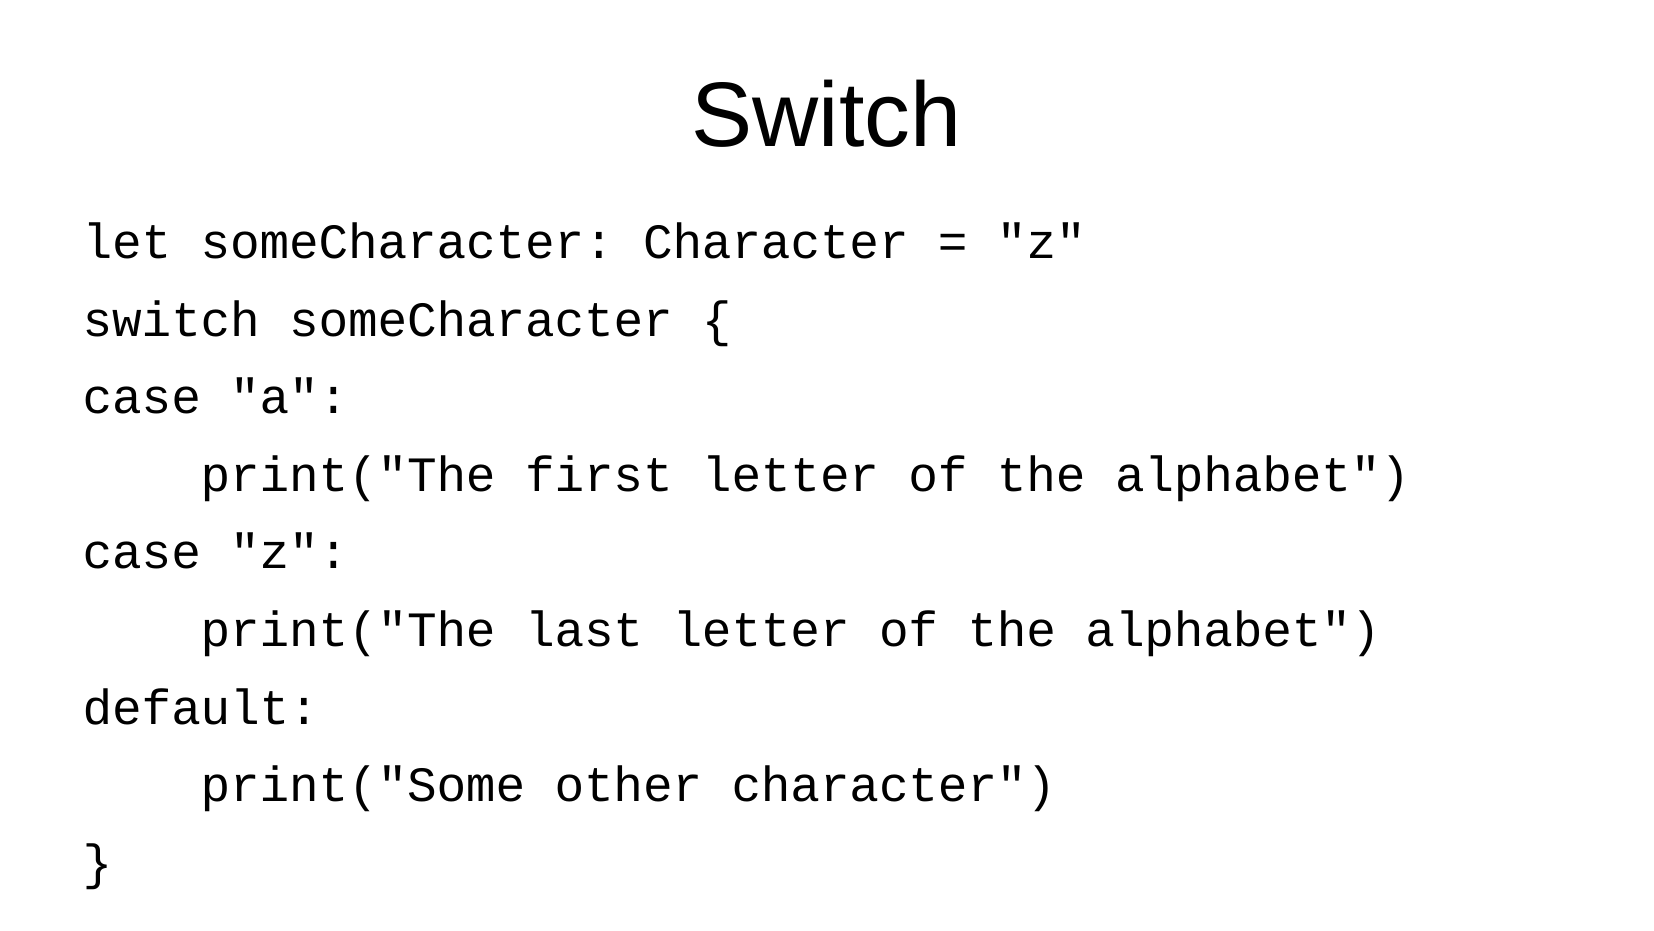

# Switch
let someCharacter: Character = "z"
switch someCharacter {
case "a":
 print("The first letter of the alphabet")
case "z":
 print("The last letter of the alphabet")
default:
 print("Some other character")
}